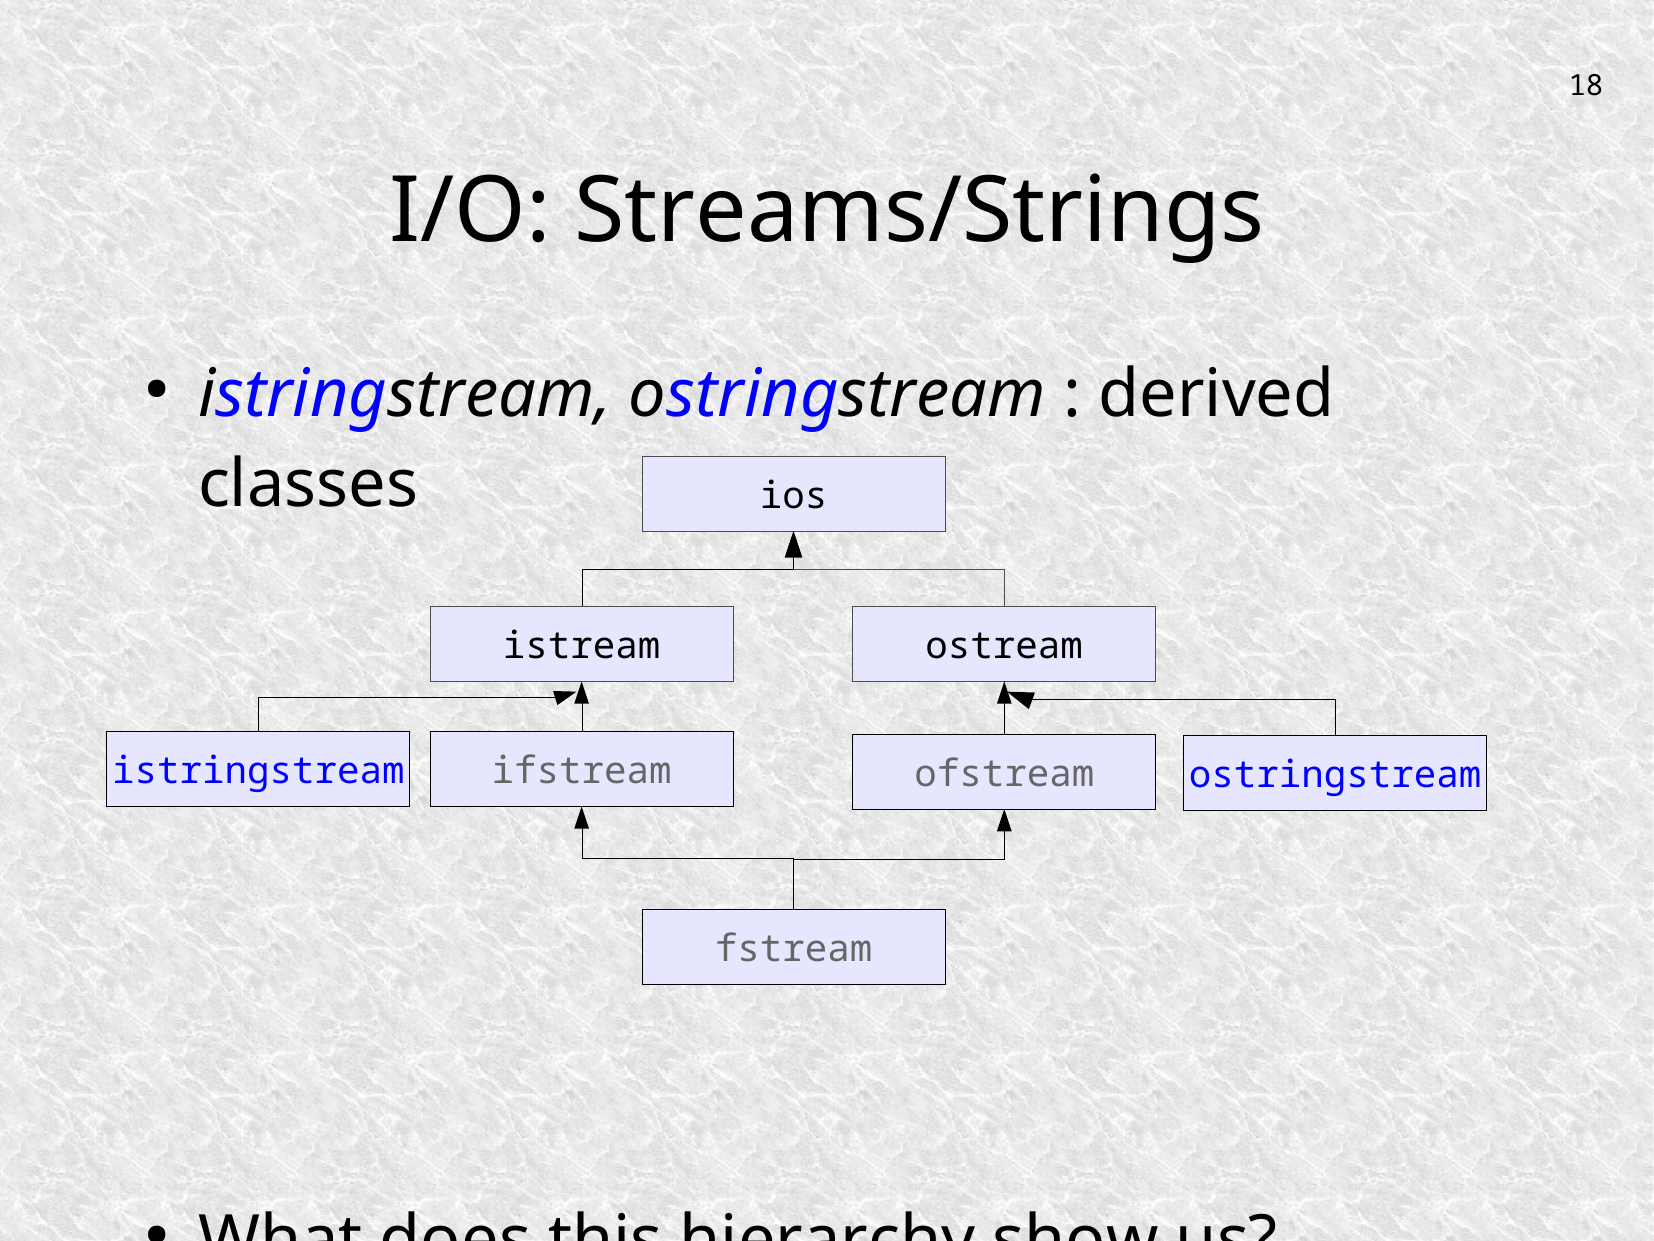

18
# I/O: Streams/Strings
istringstream, ostringstream : derived classes
What does this hierarchy show us?...
ios
istream
ostream
istringstream
ifstream
ofstream
ostringstream
fstream